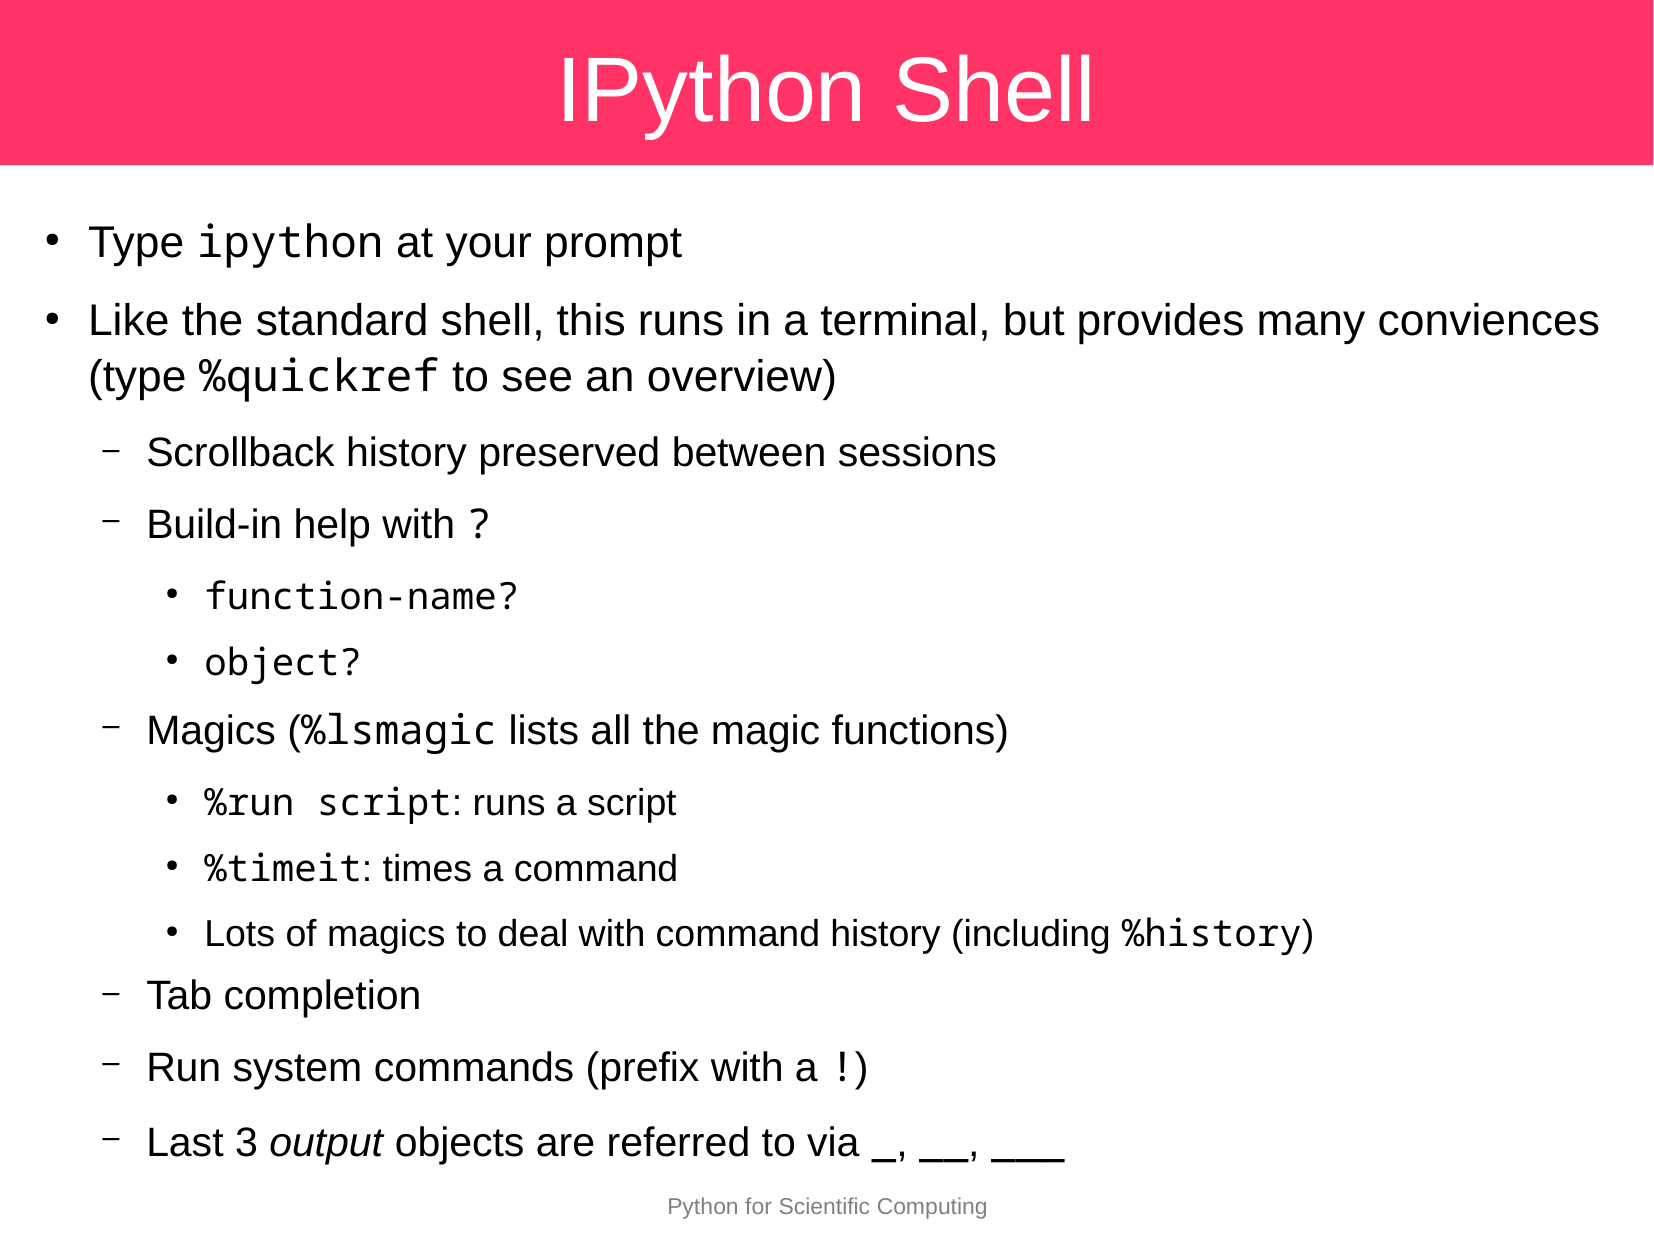

# IPython Shell
Type ipython at your prompt
Like the standard shell, this runs in a terminal, but provides many conviences (type %quickref to see an overview)
Scrollback history preserved between sessions
Build-in help with ?
function-name?
object?
Magics (%lsmagic lists all the magic functions)
%run script: runs a script
%timeit: times a command
Lots of magics to deal with command history (including %history)
Tab completion
Run system commands (prefix with a !)
Last 3 output objects are referred to via _, __, ___